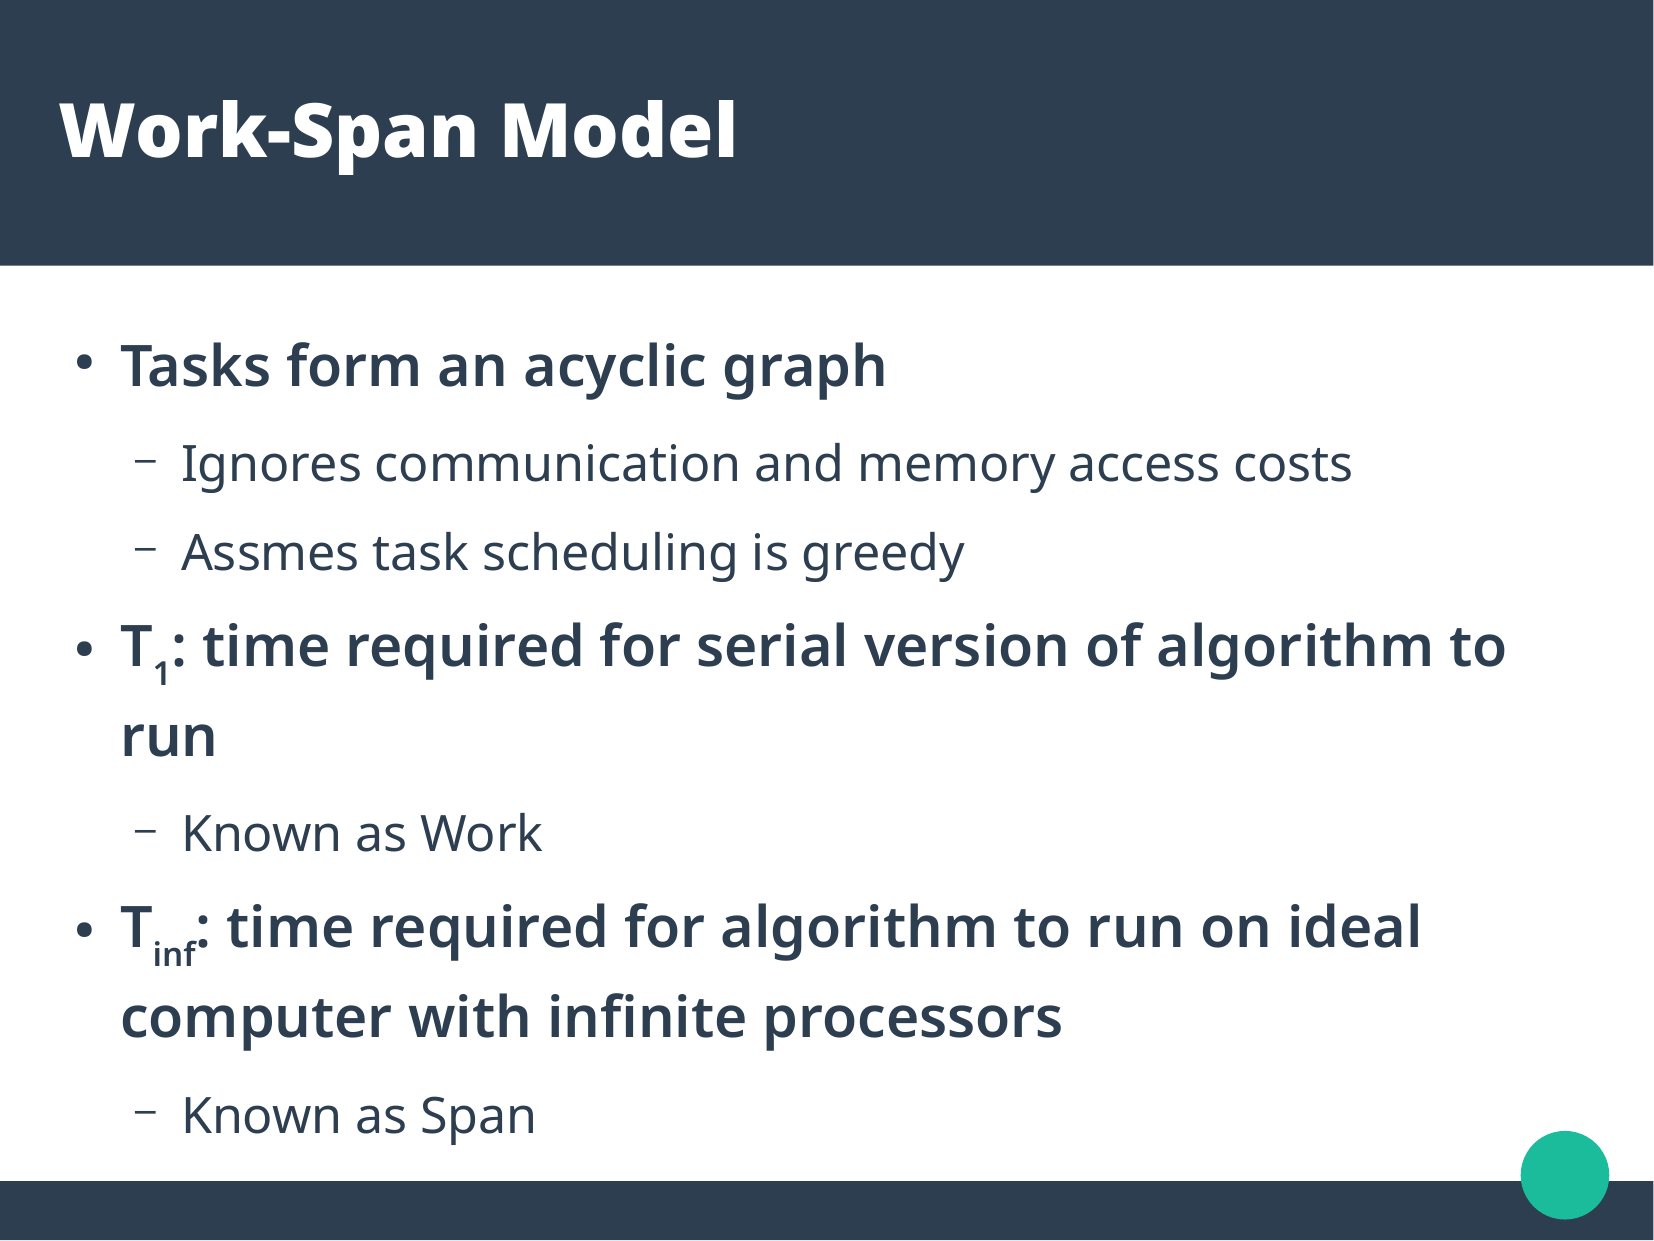

# Work-Span Model
Tasks form an acyclic graph
Ignores communication and memory access costs
Assmes task scheduling is greedy
T1: time required for serial version of algorithm to run
Known as Work
Tinf: time required for algorithm to run on ideal computer with infinite processors
Known as Span